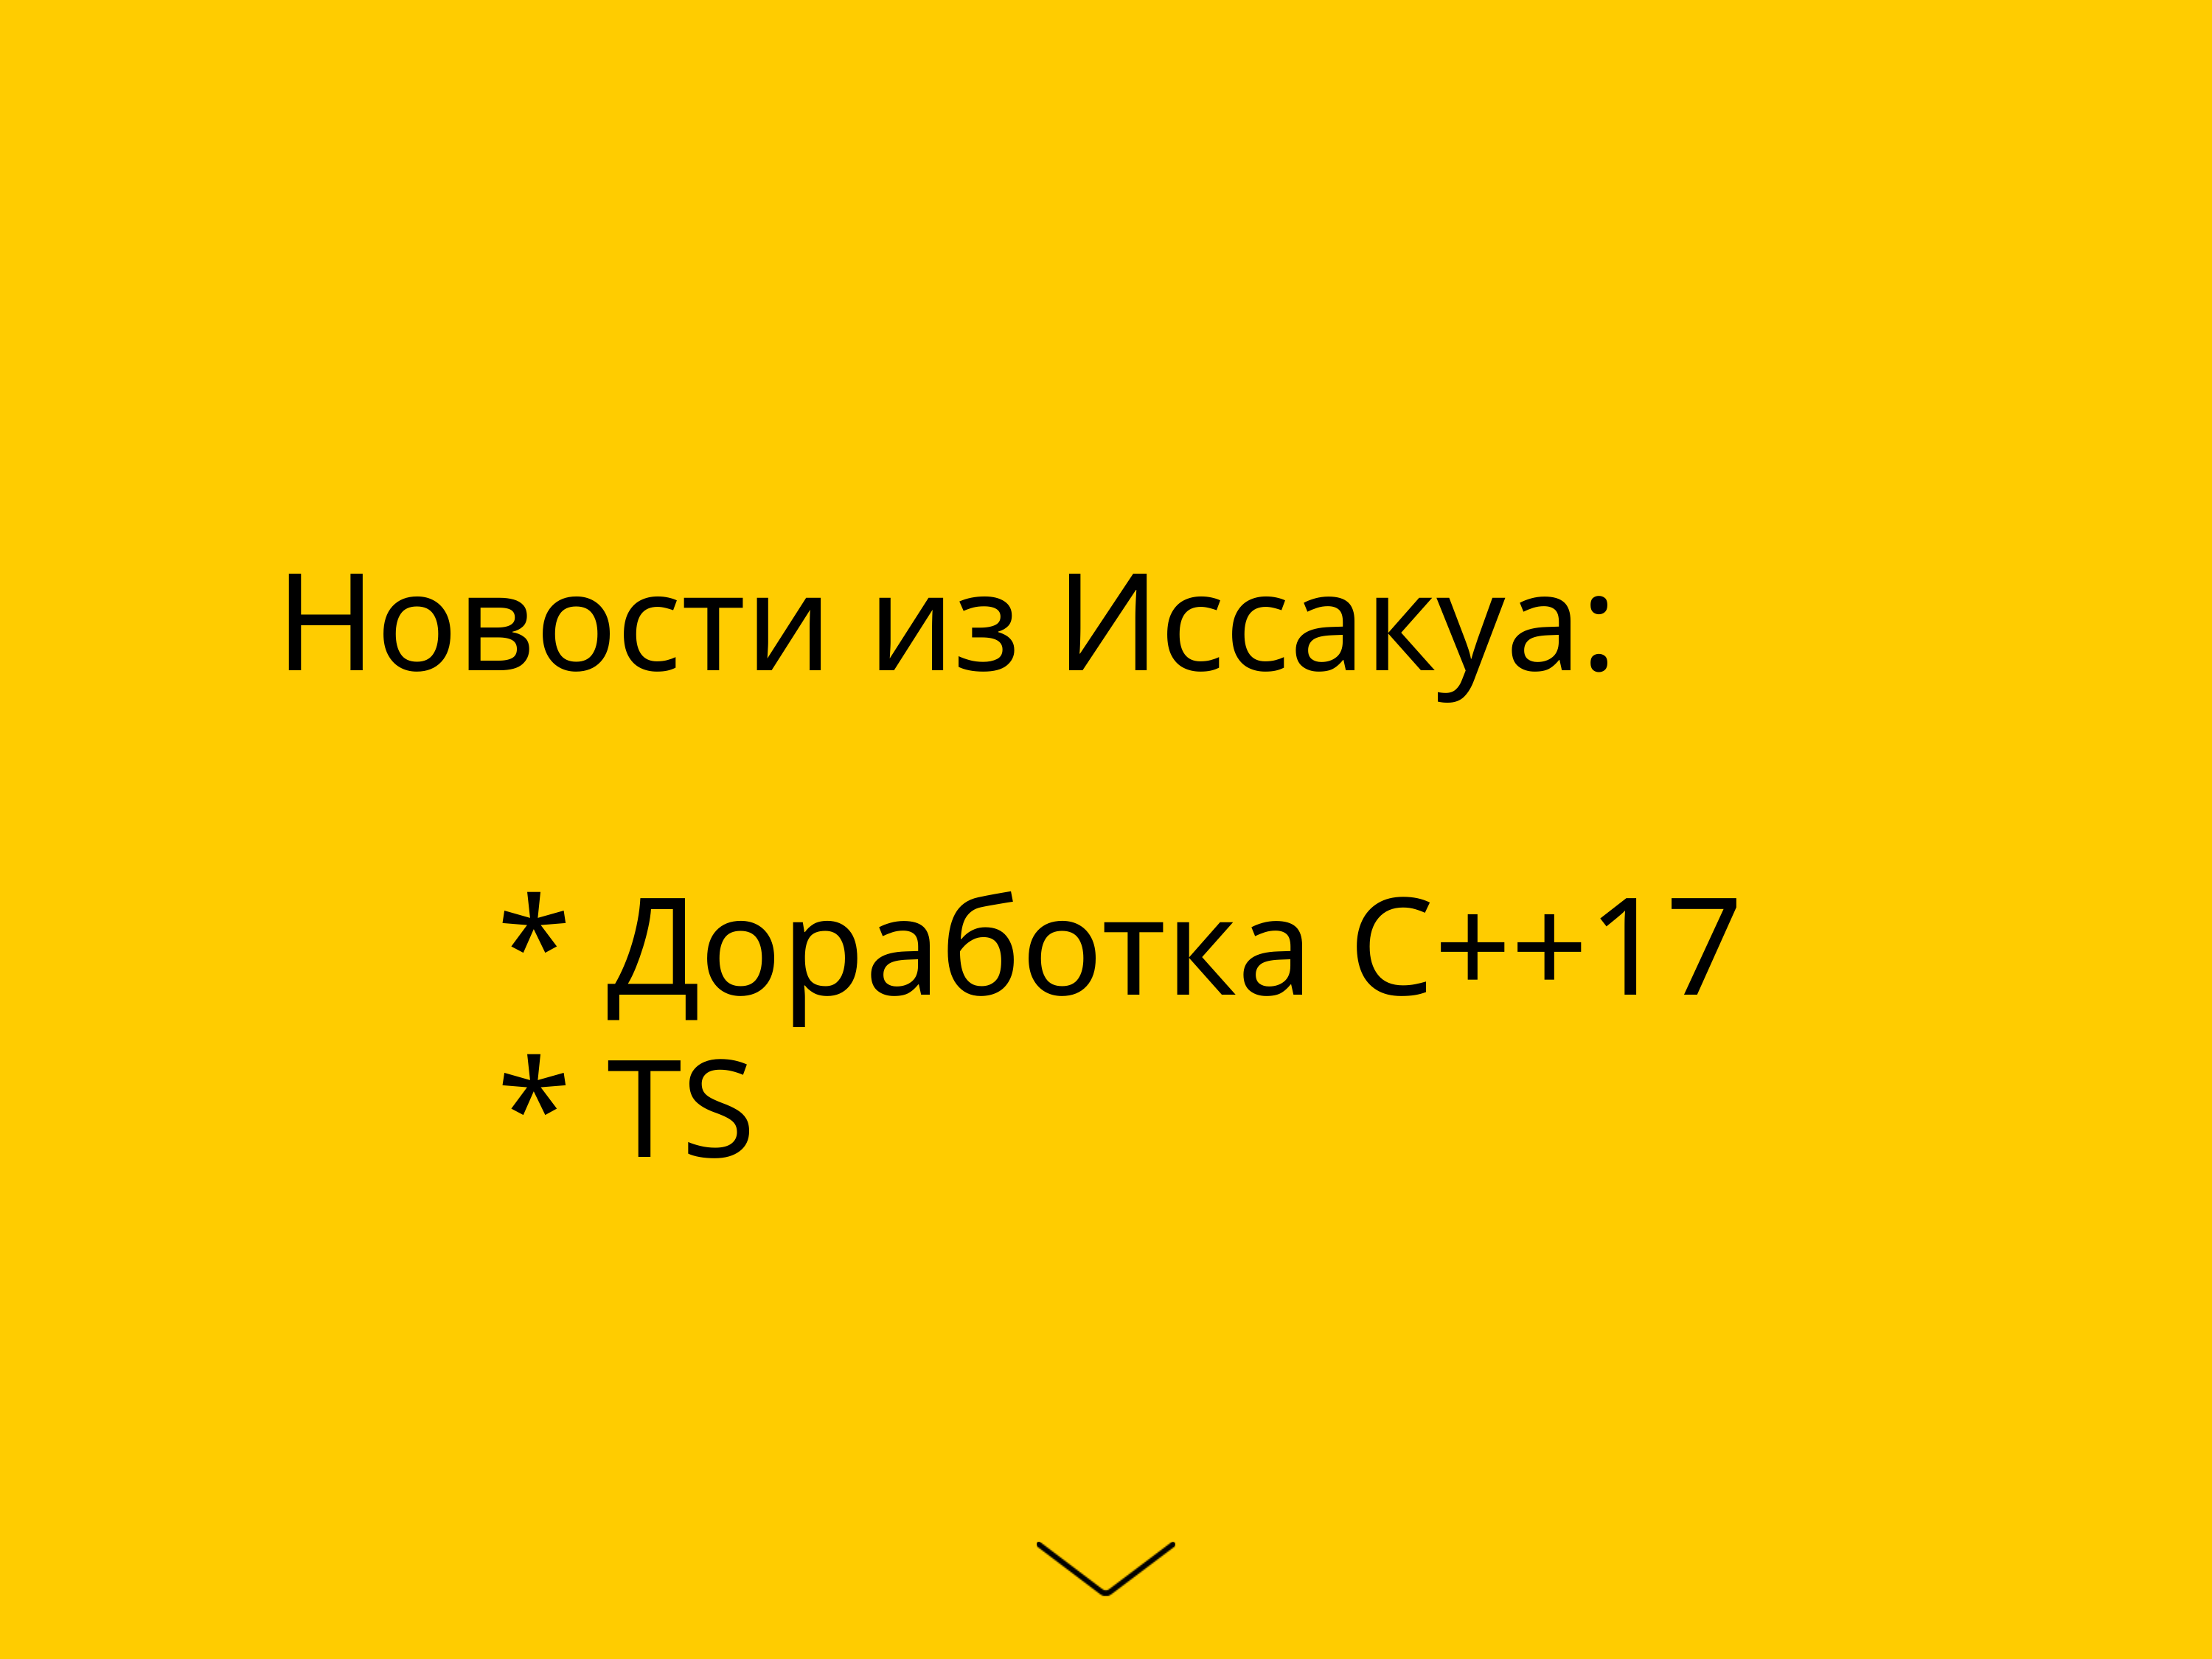

# Новости из Иссакуа: * Доработка C++17 * TS